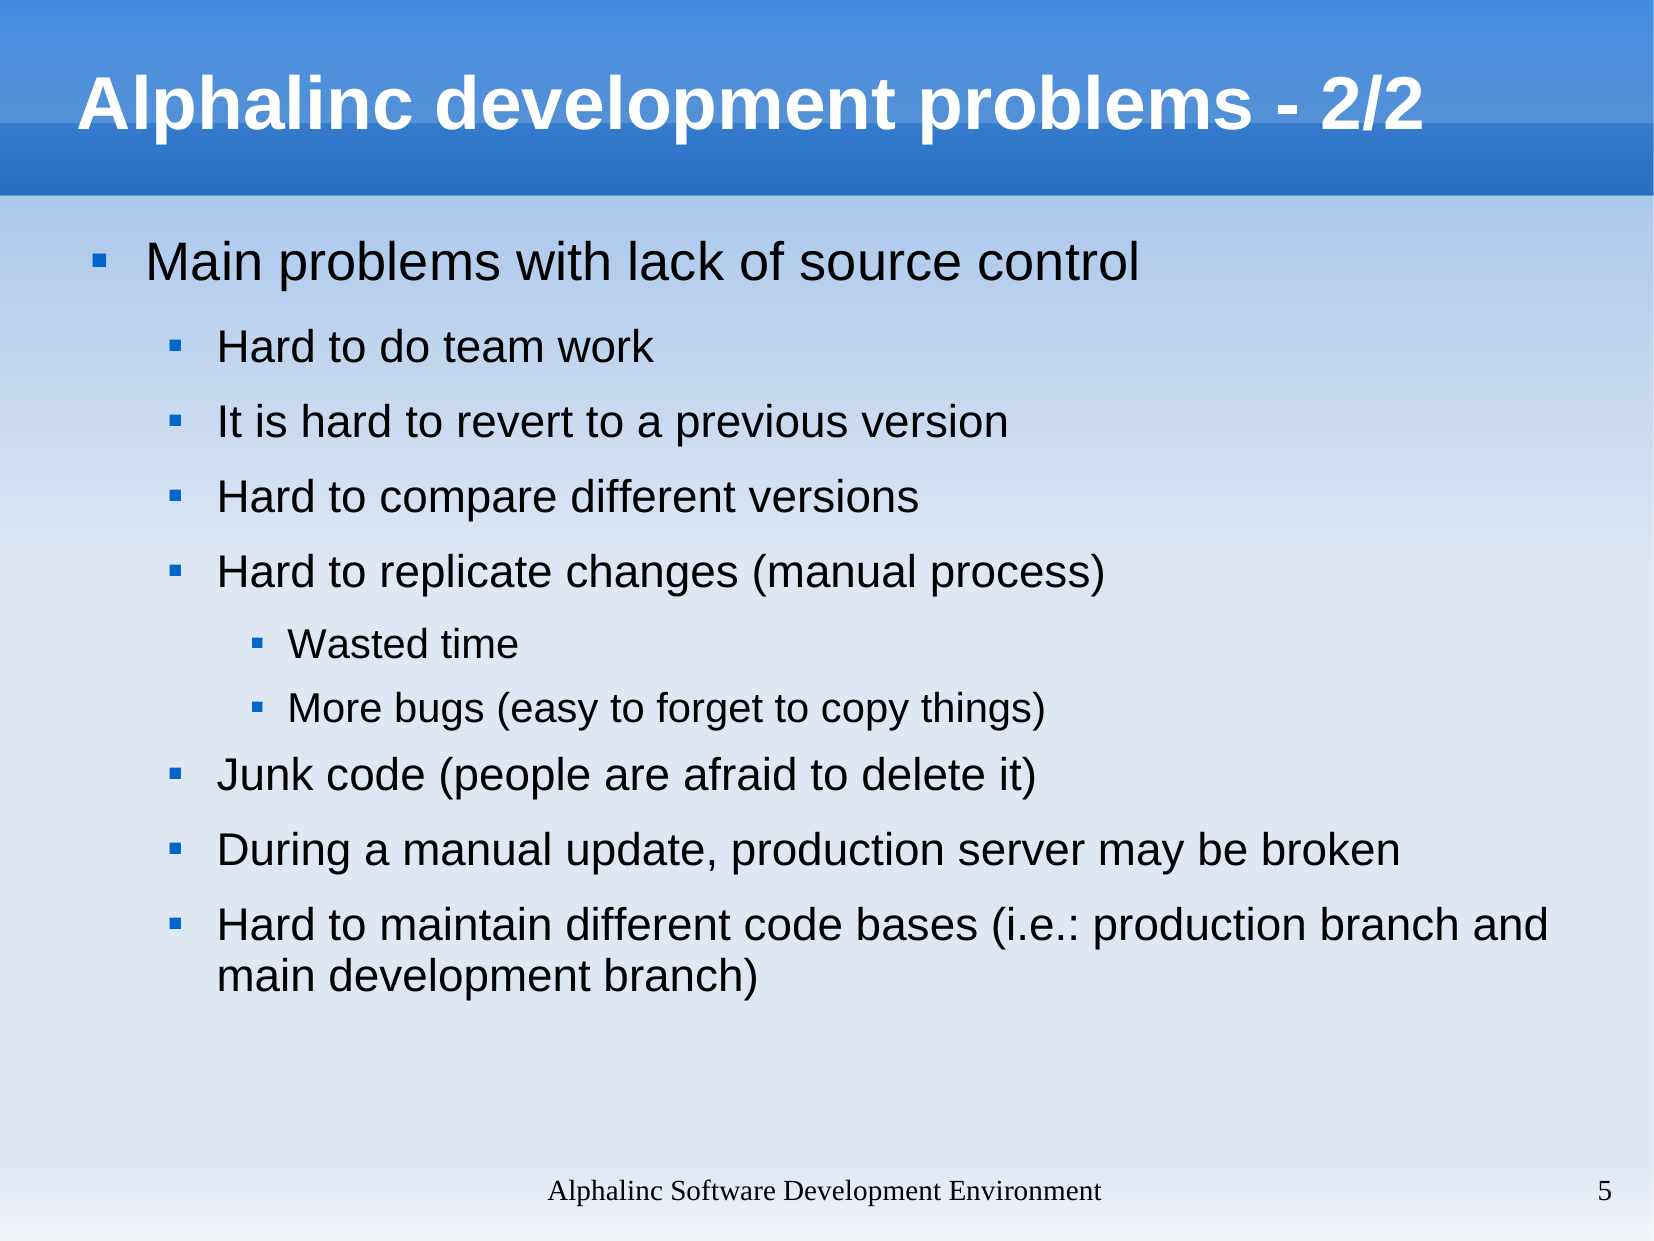

# Alphalinc development problems - 2/2
Main problems with lack of source control
Hard to do team work
It is hard to revert to a previous version
Hard to compare different versions
Hard to replicate changes (manual process)
Wasted time
More bugs (easy to forget to copy things)
Junk code (people are afraid to delete it)
During a manual update, production server may be broken
Hard to maintain different code bases (i.e.: production branch and main development branch)
Alphalinc Software Development Environment
5